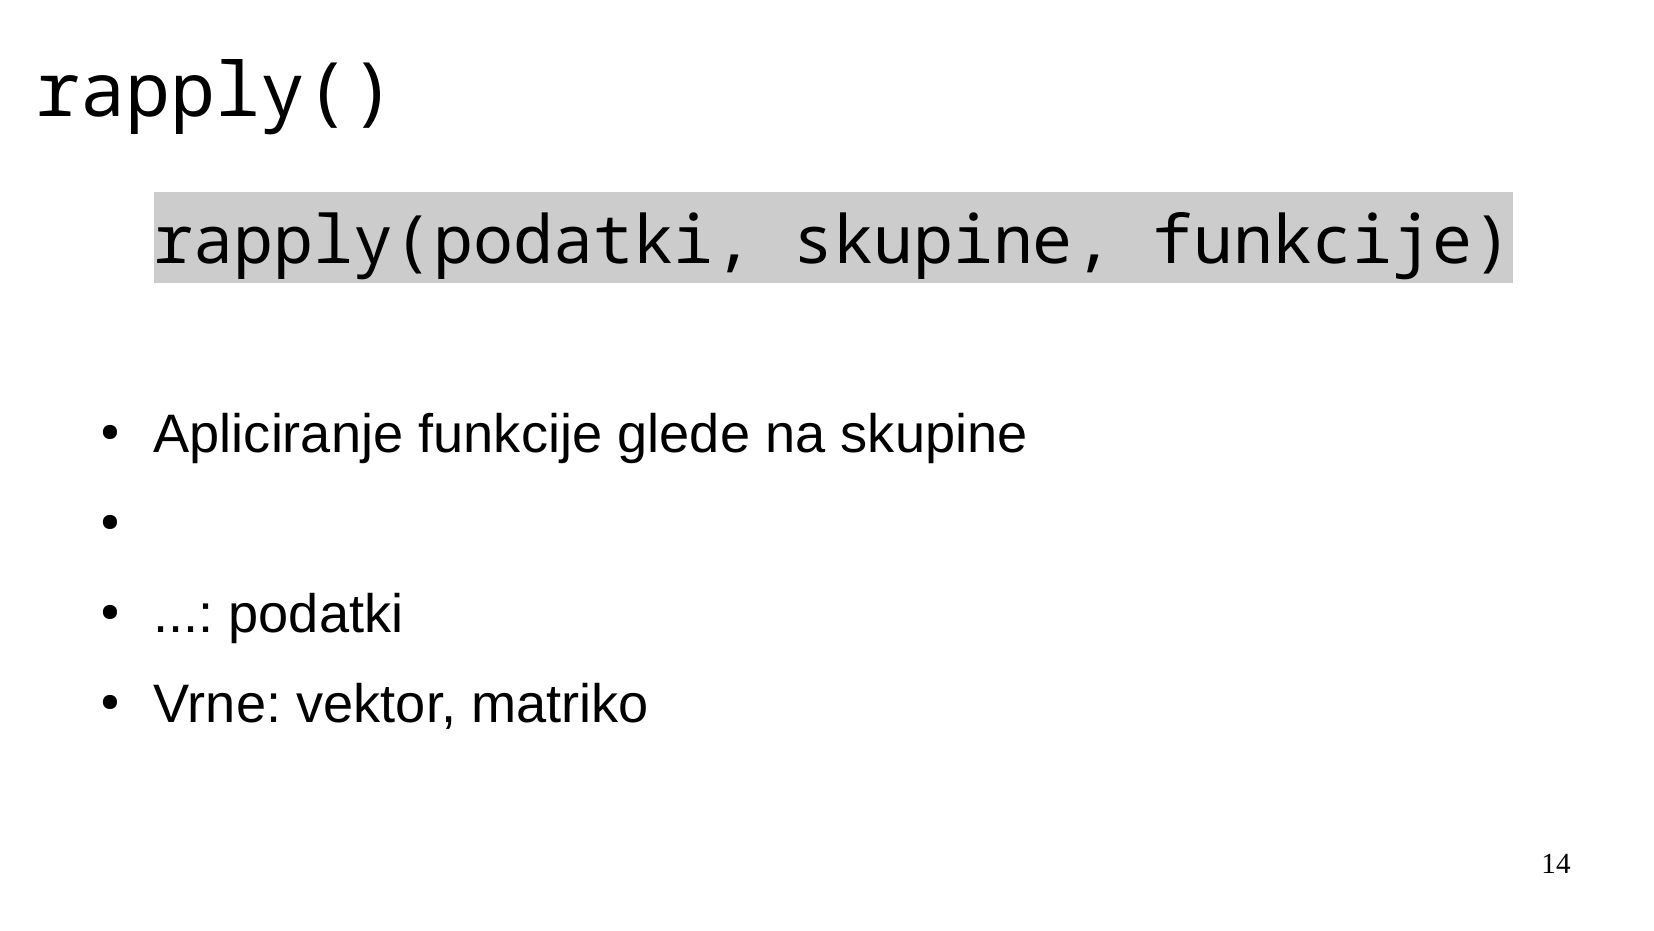

# rapply()
rapply(podatki, skupine, funkcije)
Apliciranje funkcije glede na skupine
...: podatki
Vrne: vektor, matriko
14